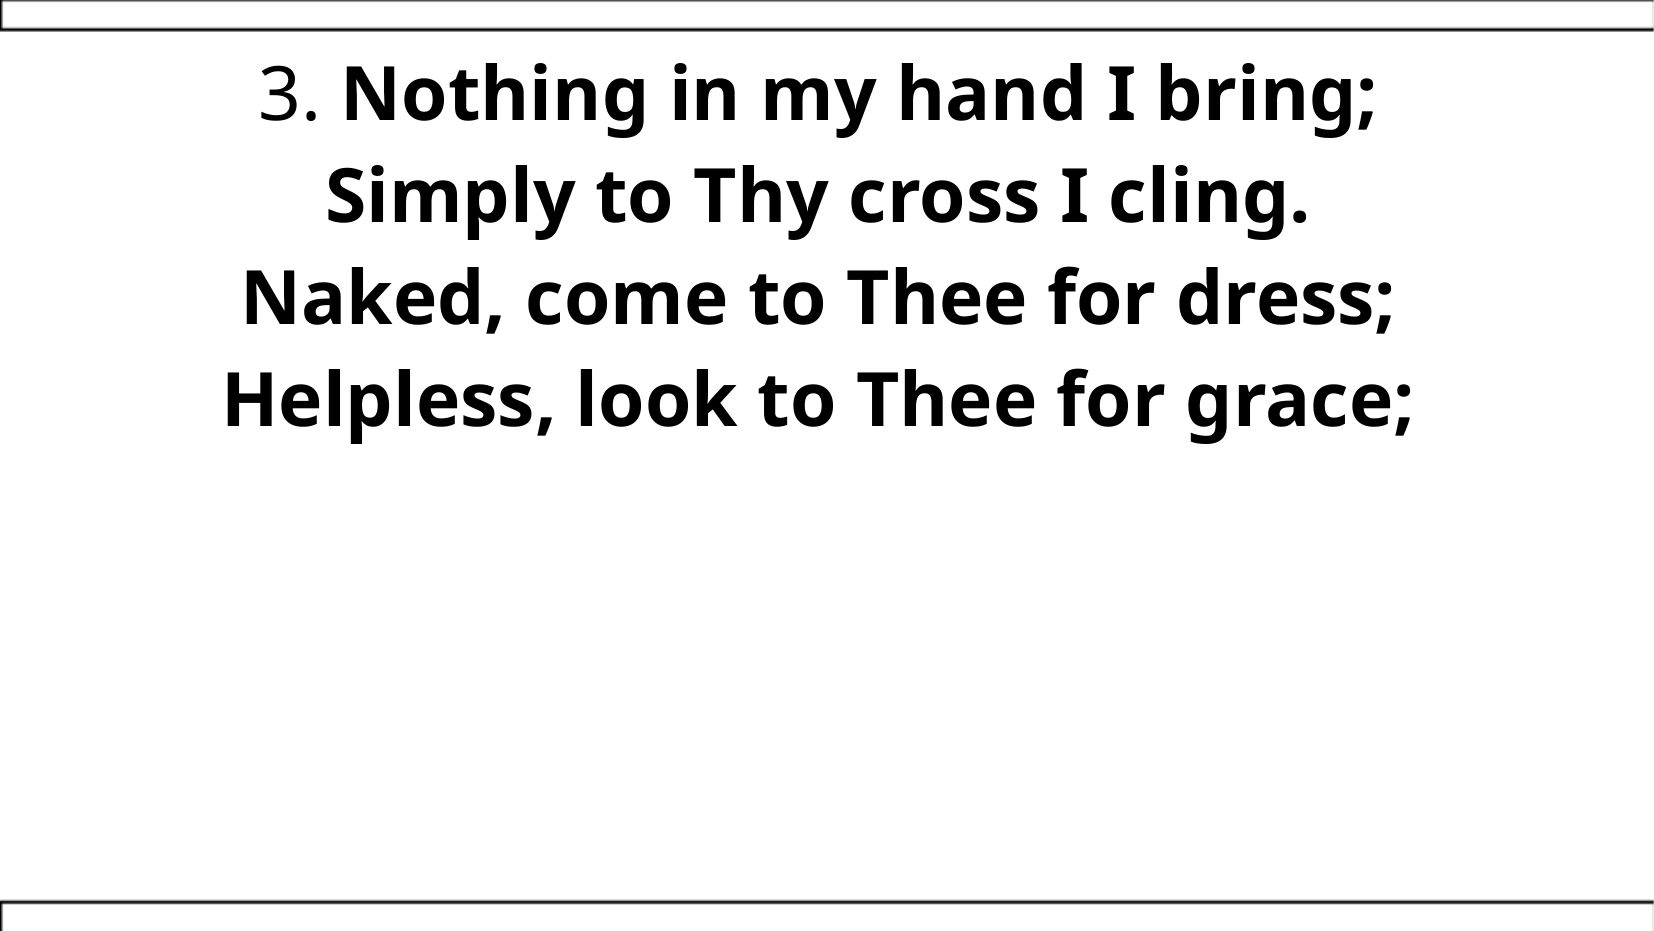

3. Nothing in my hand I bring;
Simply to Thy cross I cling.
Naked, come to Thee for dress;
Helpless, look to Thee for grace;